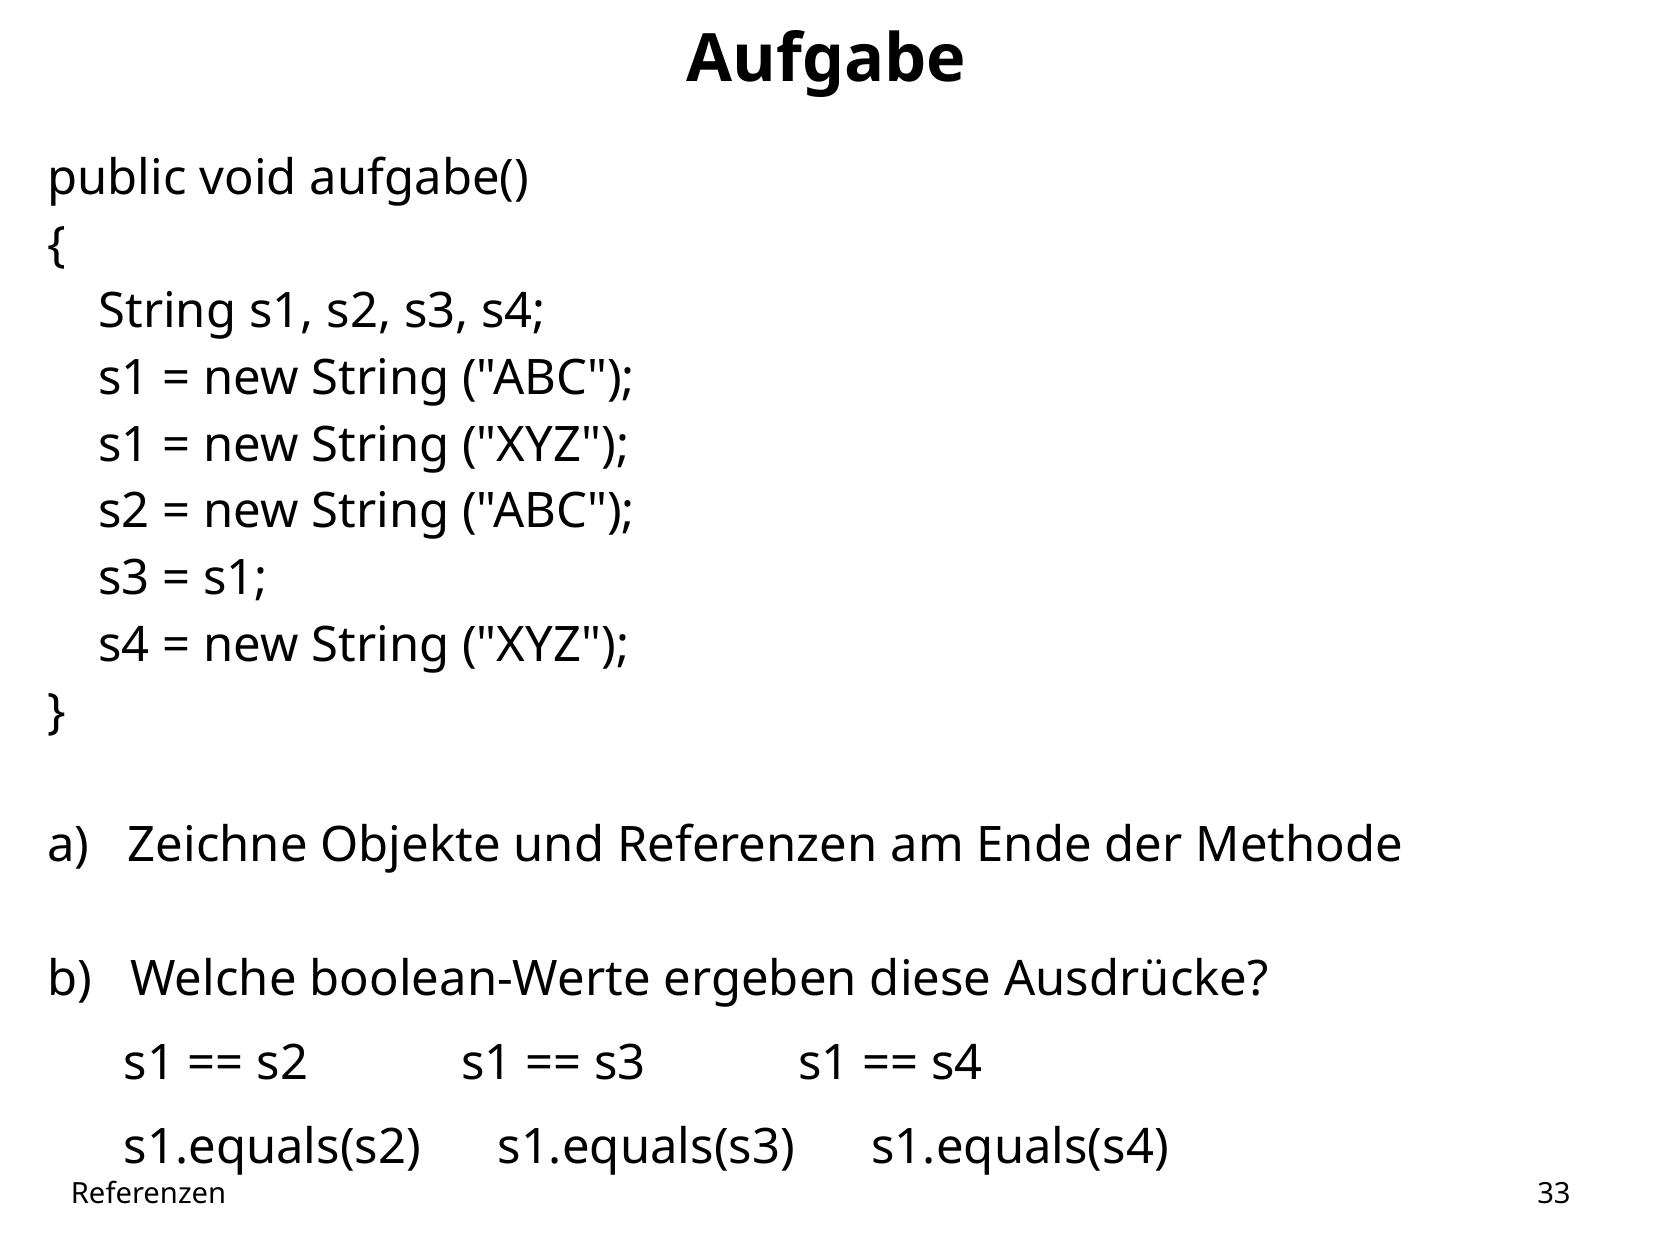

# Aufgabe
public void aufgabe()
{
 String s1, s2, s3, s4;
 s1 = new String ("ABC");
 s1 = new String ("XYZ");
 s2 = new String ("ABC");
 s3 = s1;
 s4 = new String ("XYZ");
}
a) Zeichne Objekte und Referenzen am Ende der Methode
b) Welche boolean-Werte ergeben diese Ausdrücke?
 s1 == s2 s1 == s3 s1 == s4
 s1.equals(s2) s1.equals(s3) s1.equals(s4)
Referenzen
33